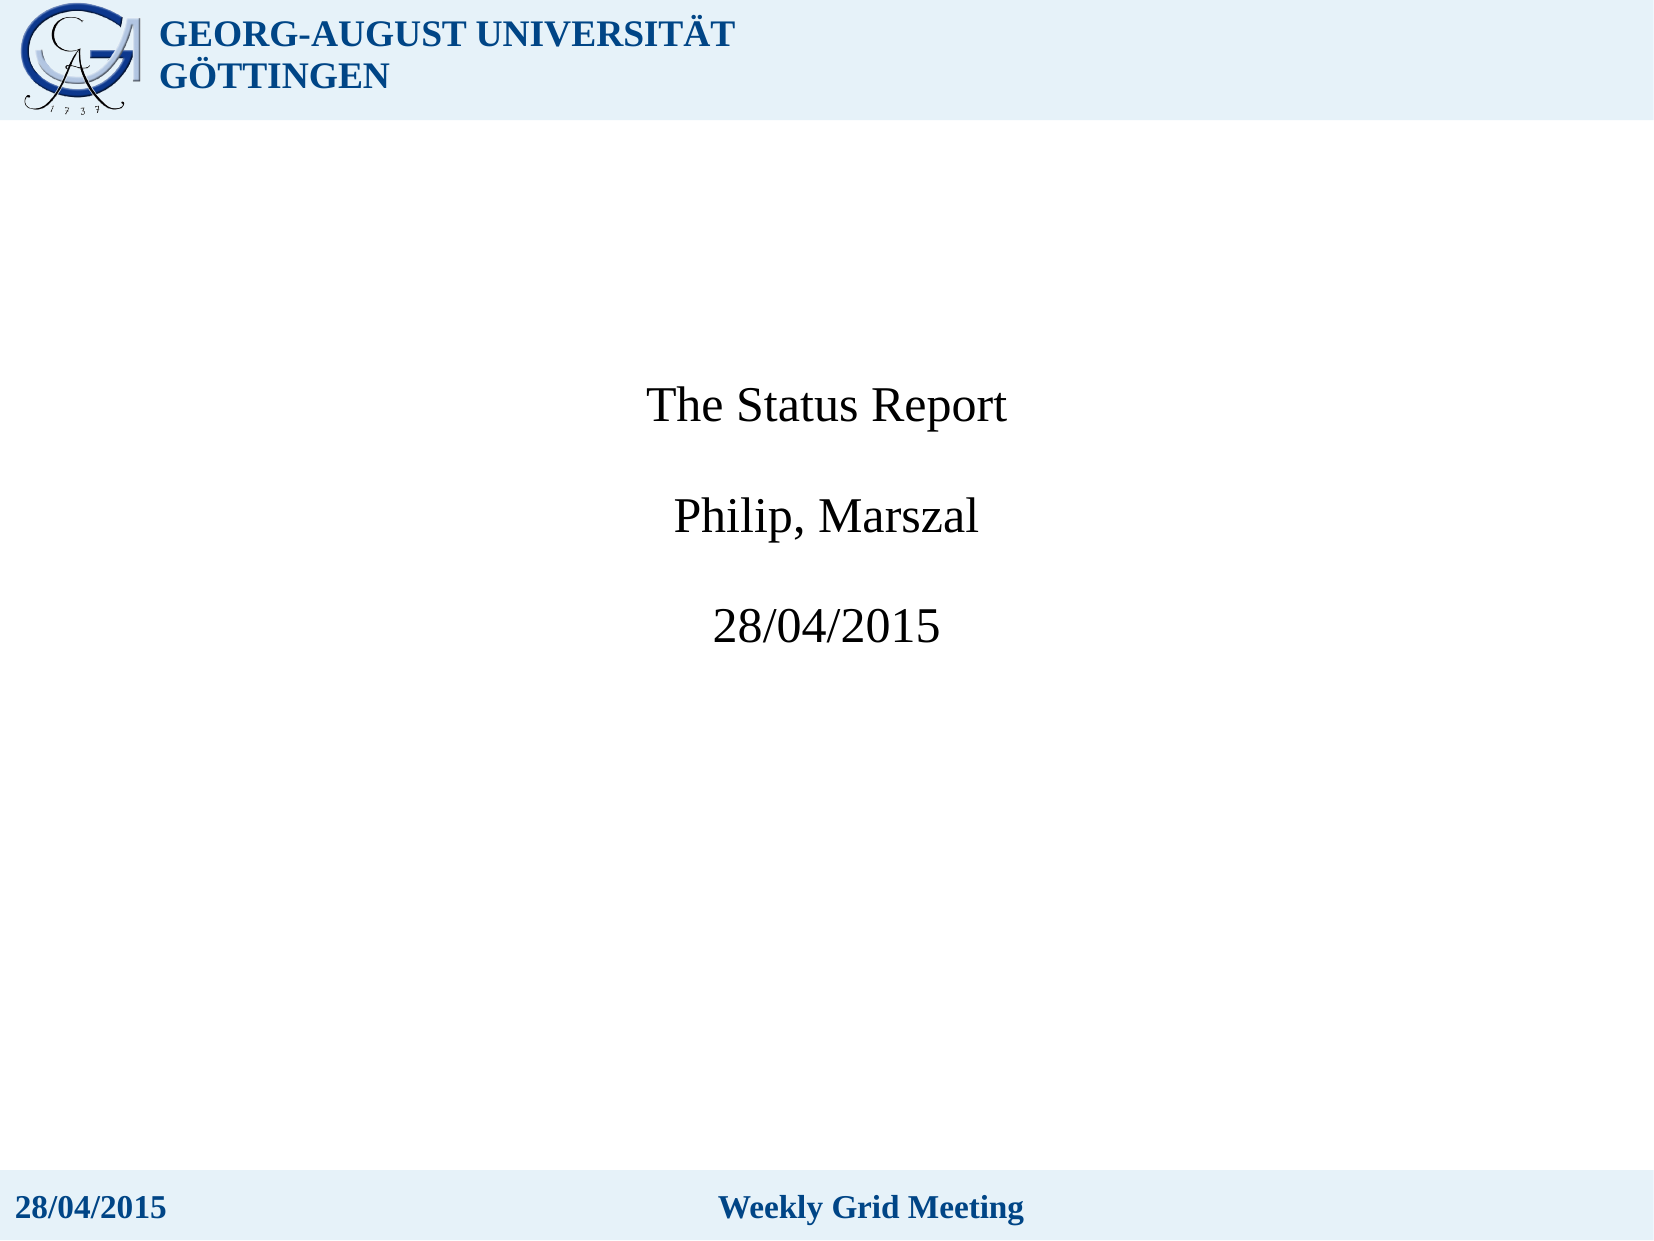

GEORG-AUGUST UNIVERSITÄT GÖTTINGEN
The Status Report
Philip, Marszal
28/04/2015
28/04/2015
Weekly Grid Meeting